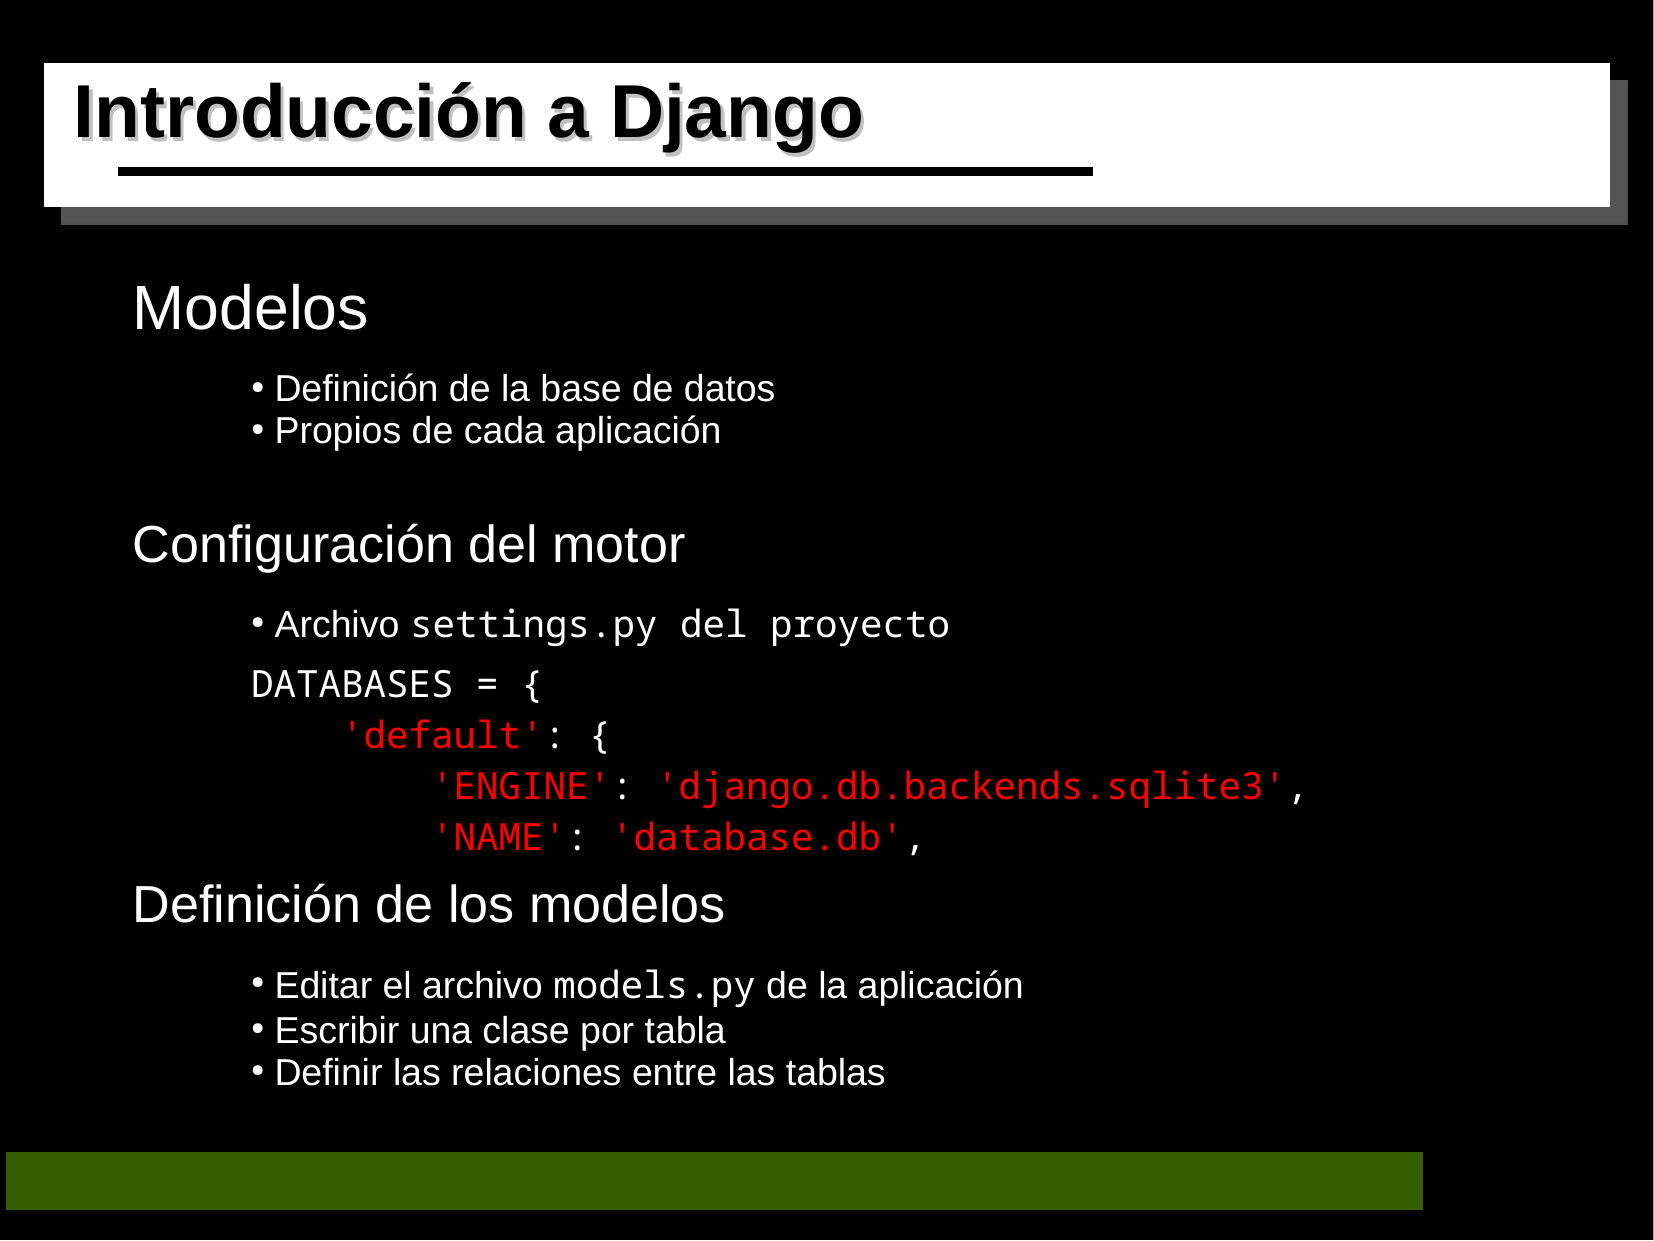

Introducción a Django
Modelos
 Definición de la base de datos
 Propios de cada aplicación
Configuración del motor
 Archivo settings.py del proyecto
DATABASES = {
 'default': {
 'ENGINE': 'django.db.backends.sqlite3',
 'NAME': 'database.db',
Definición de los modelos
 Editar el archivo models.py de la aplicación
 Escribir una clase por tabla
 Definir las relaciones entre las tablas